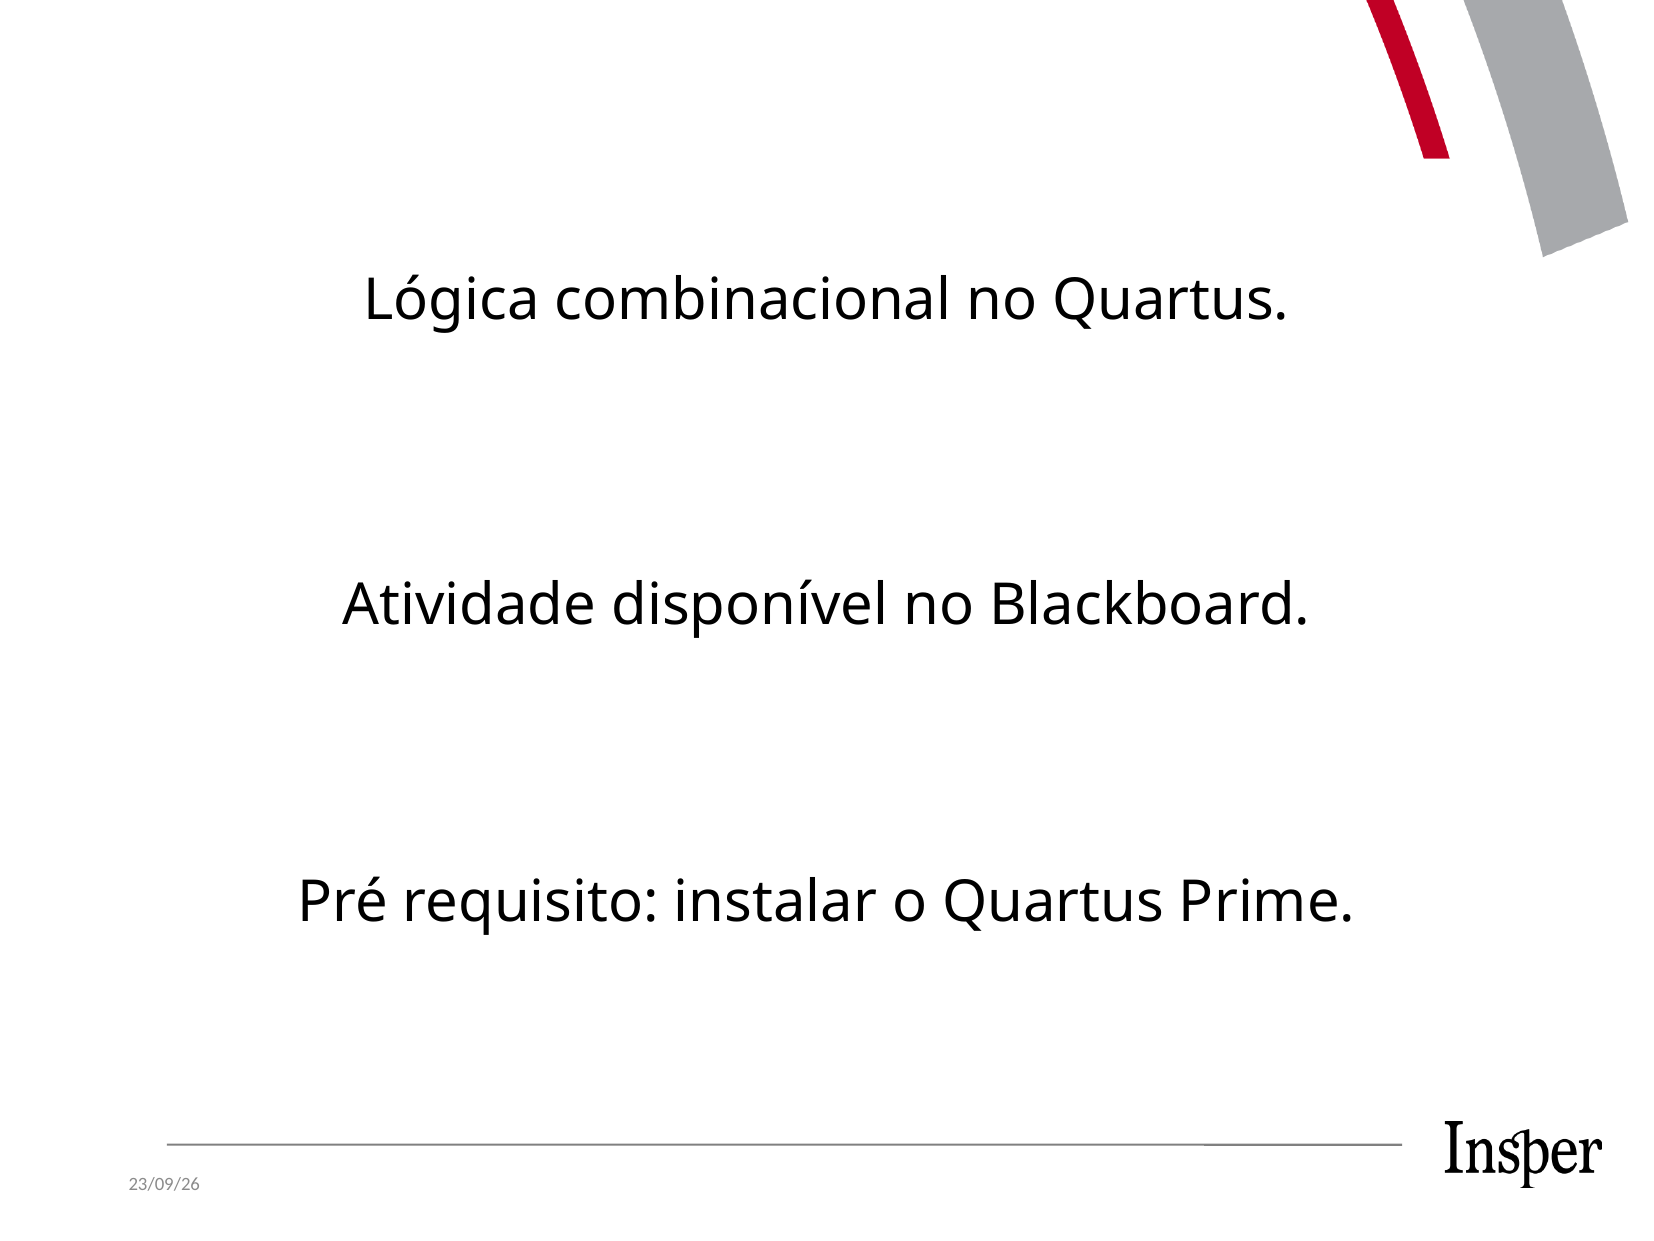

# Lógica combinacional no Quartus.
Atividade disponível no Blackboard.
Pré requisito: instalar o Quartus Prime.